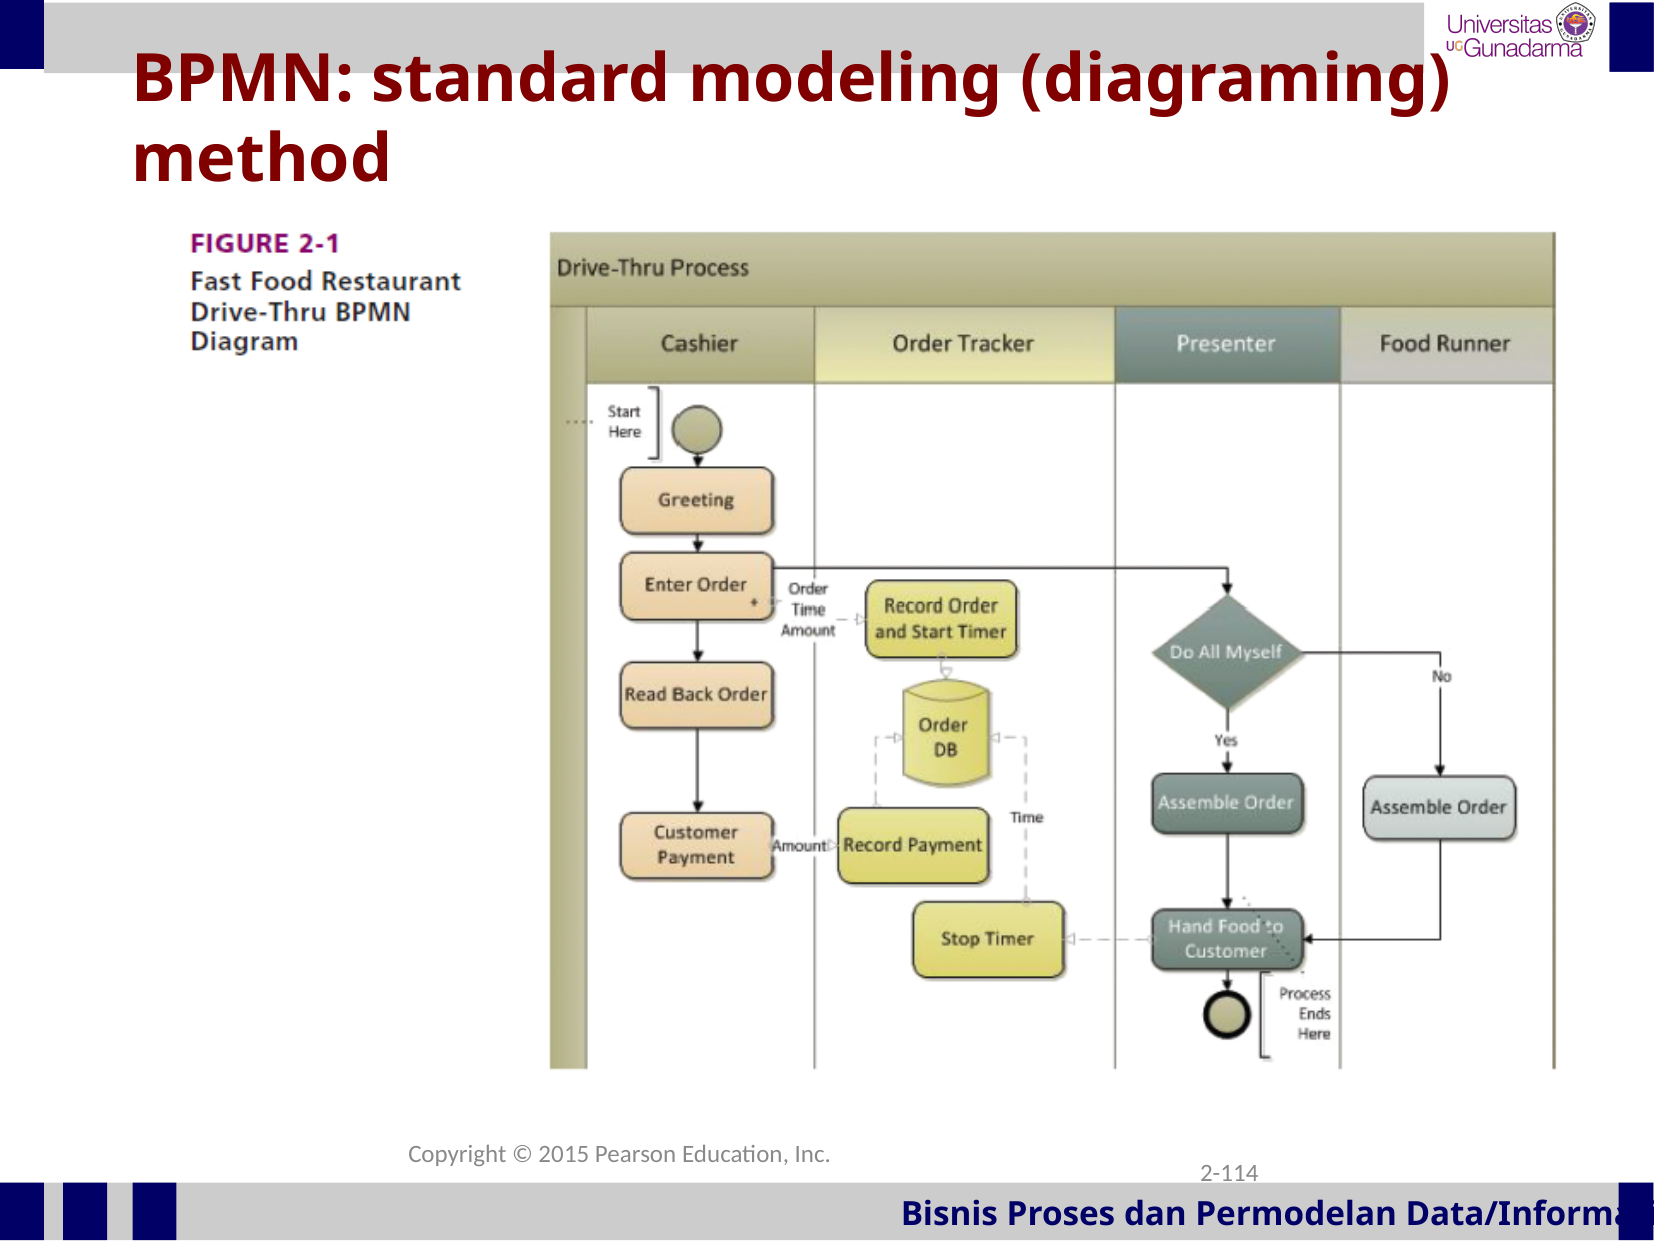

BPMN: standard modeling (diagraming) method
#
Copyright © 2015 Pearson Education, Inc.